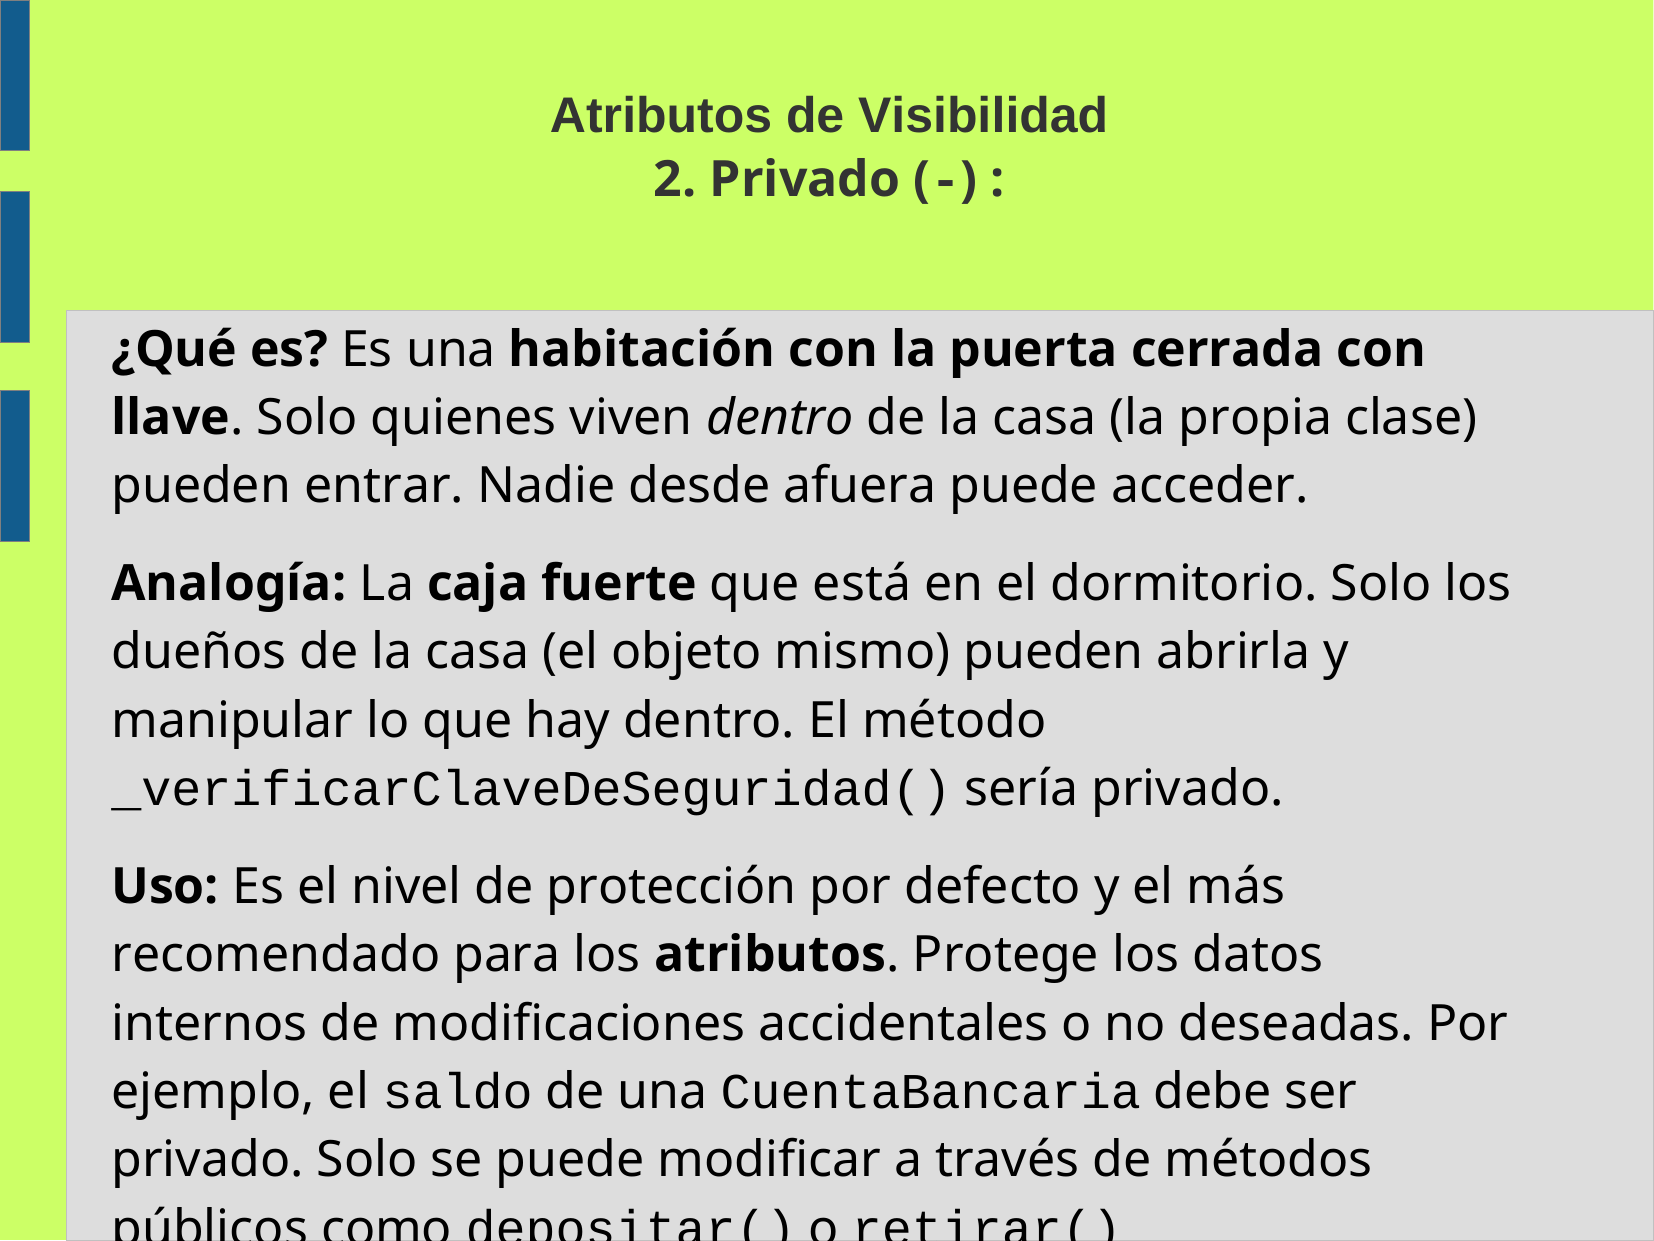

# Atributos de Visibilidad 2. Privado (-) :
¿Qué es? Es una habitación con la puerta cerrada con llave. Solo quienes viven dentro de la casa (la propia clase) pueden entrar. Nadie desde afuera puede acceder.
Analogía: La caja fuerte que está en el dormitorio. Solo los dueños de la casa (el objeto mismo) pueden abrirla y manipular lo que hay dentro. El método _verificarClaveDeSeguridad() sería privado.
Uso: Es el nivel de protección por defecto y el más recomendado para los atributos. Protege los datos internos de modificaciones accidentales o no deseadas. Por ejemplo, el saldo de una CuentaBancaria debe ser privado. Solo se puede modificar a través de métodos públicos como depositar() o retirar()